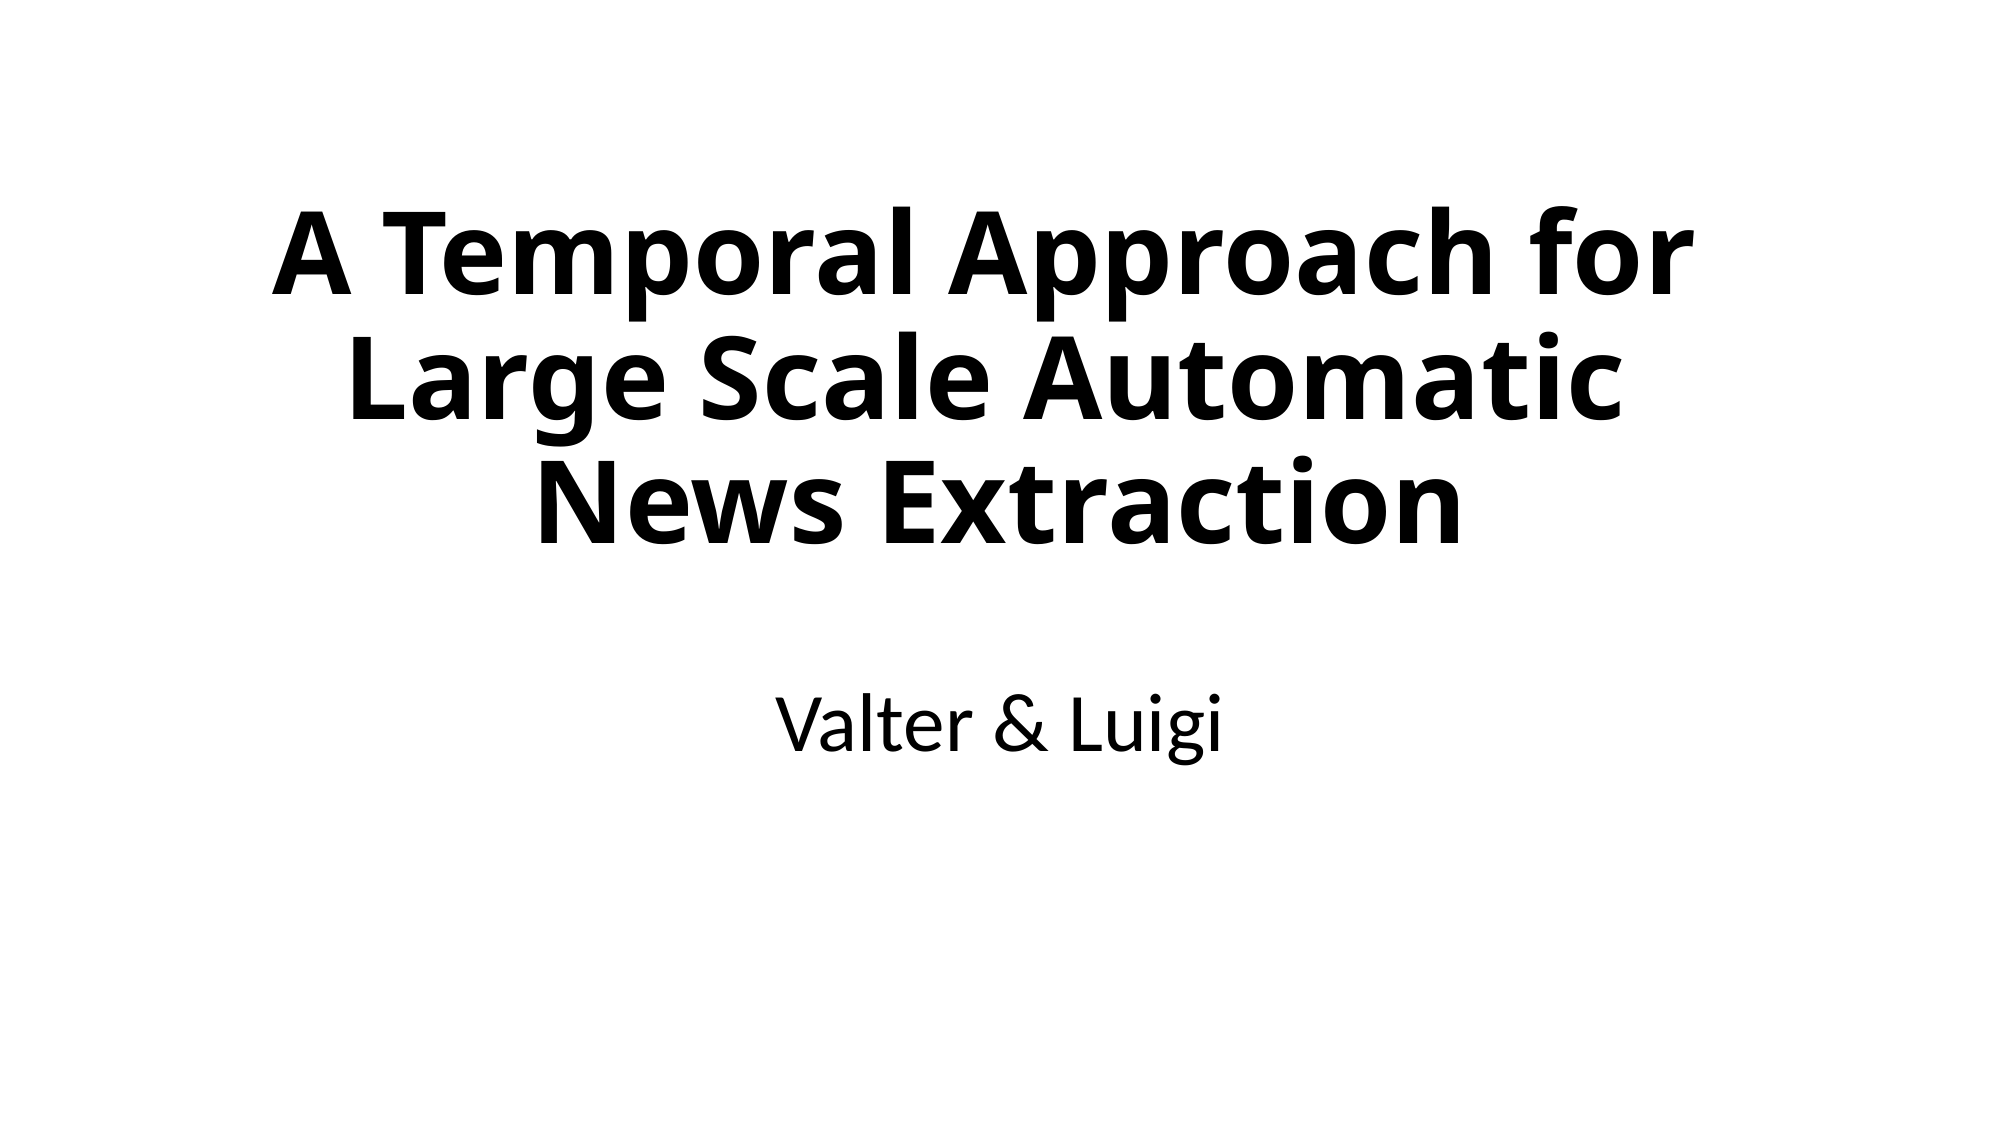

# A Temporal Approach for Large Scale Automatic News Extraction
Valter & Luigi